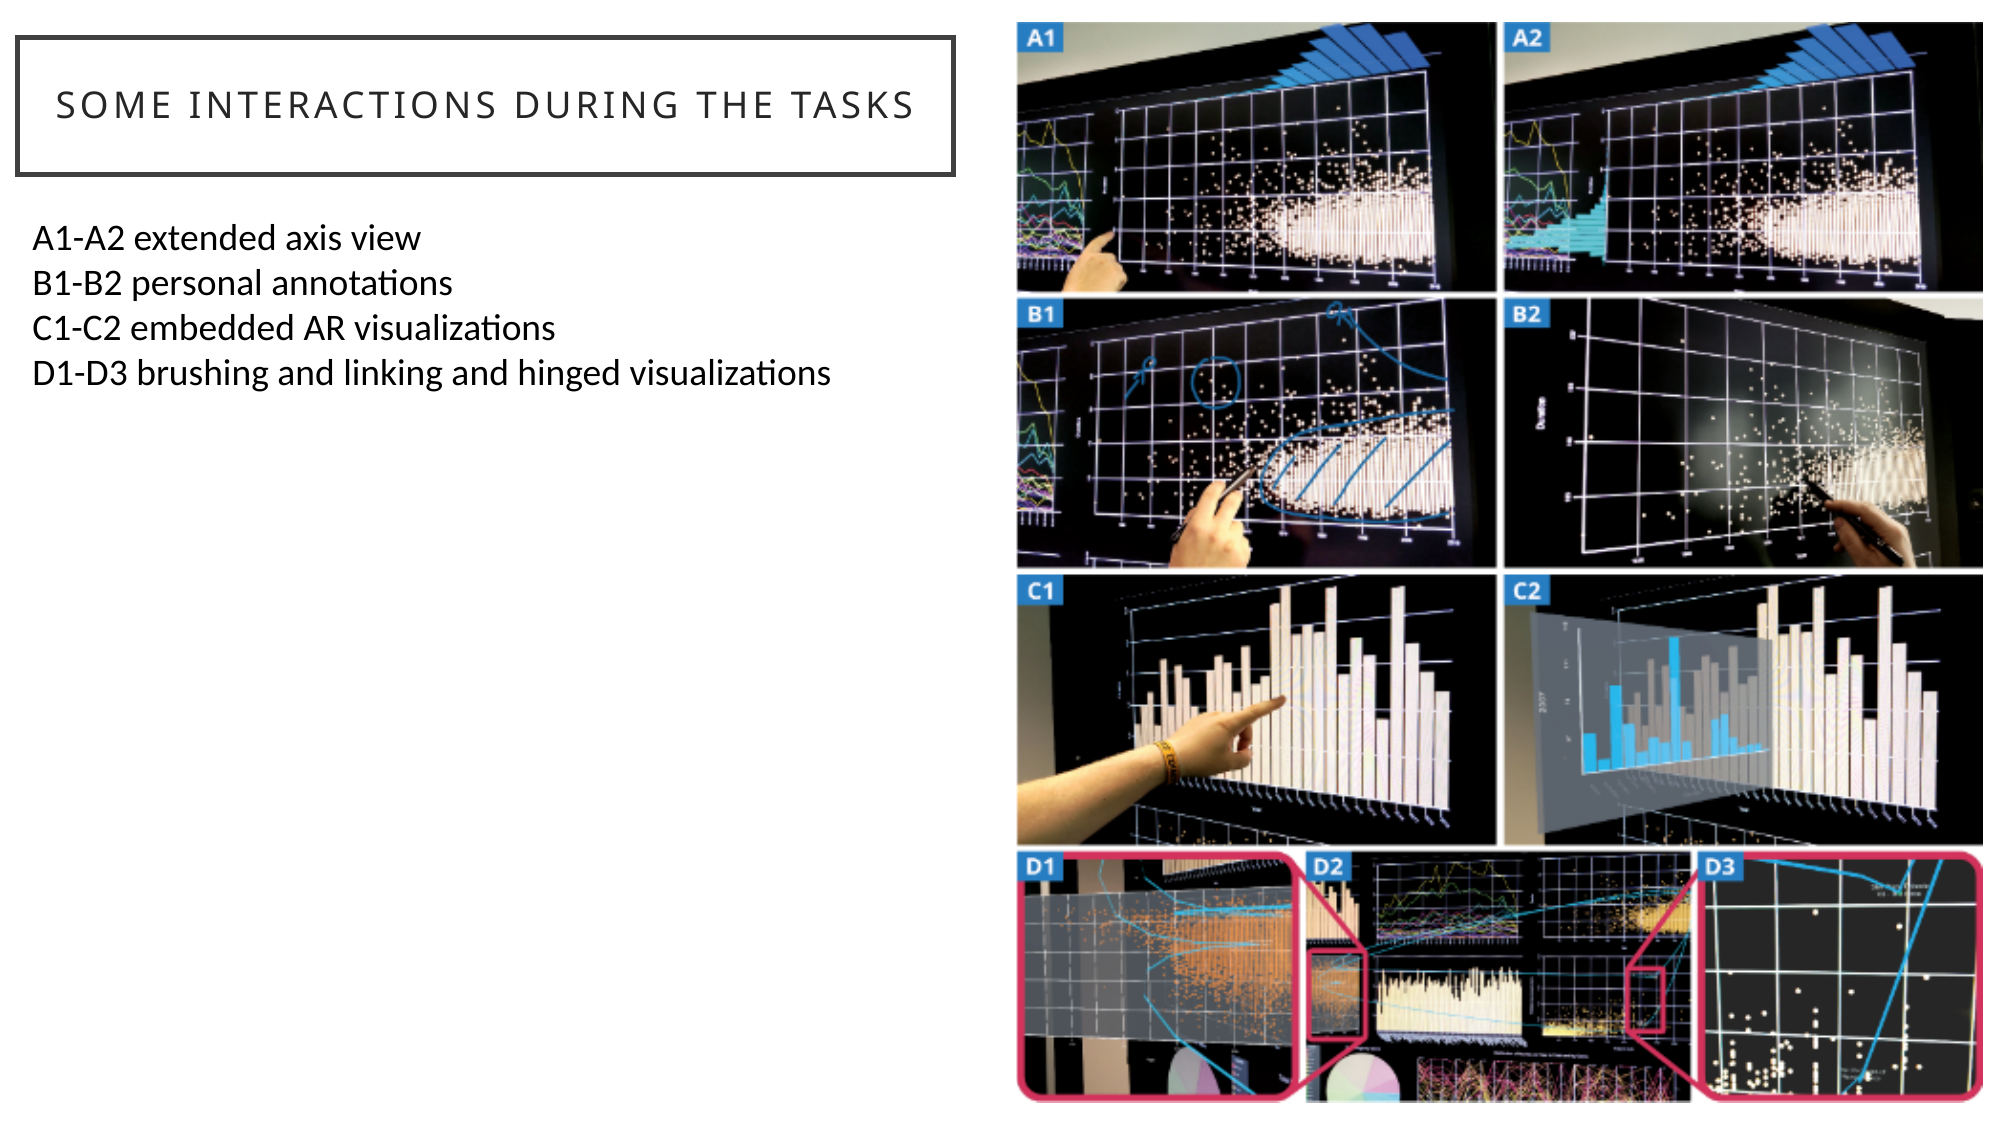

# Some interactions during the tasks
A1-A2 extended axis view
B1-B2 personal annotations
C1-C2 embedded AR visualizations
D1-D3 brushing and linking and hinged visualizations